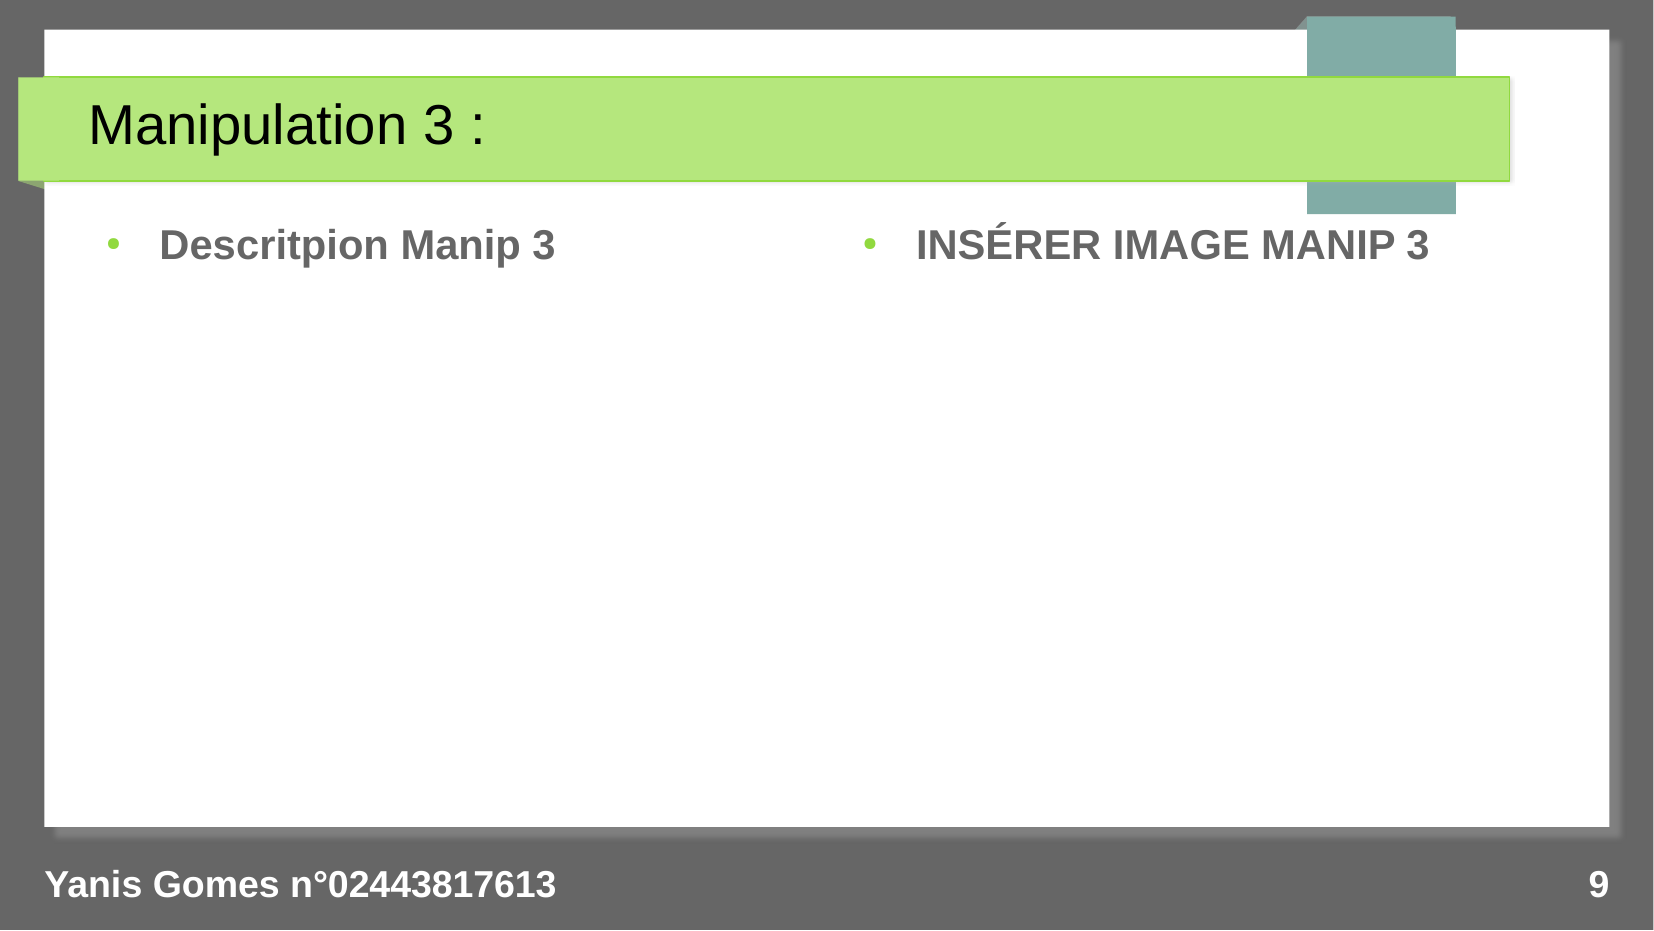

# Manipulation 3 :
Descritpion Manip 3
INSÉRER IMAGE MANIP 3
Yanis Gomes n°02443817613